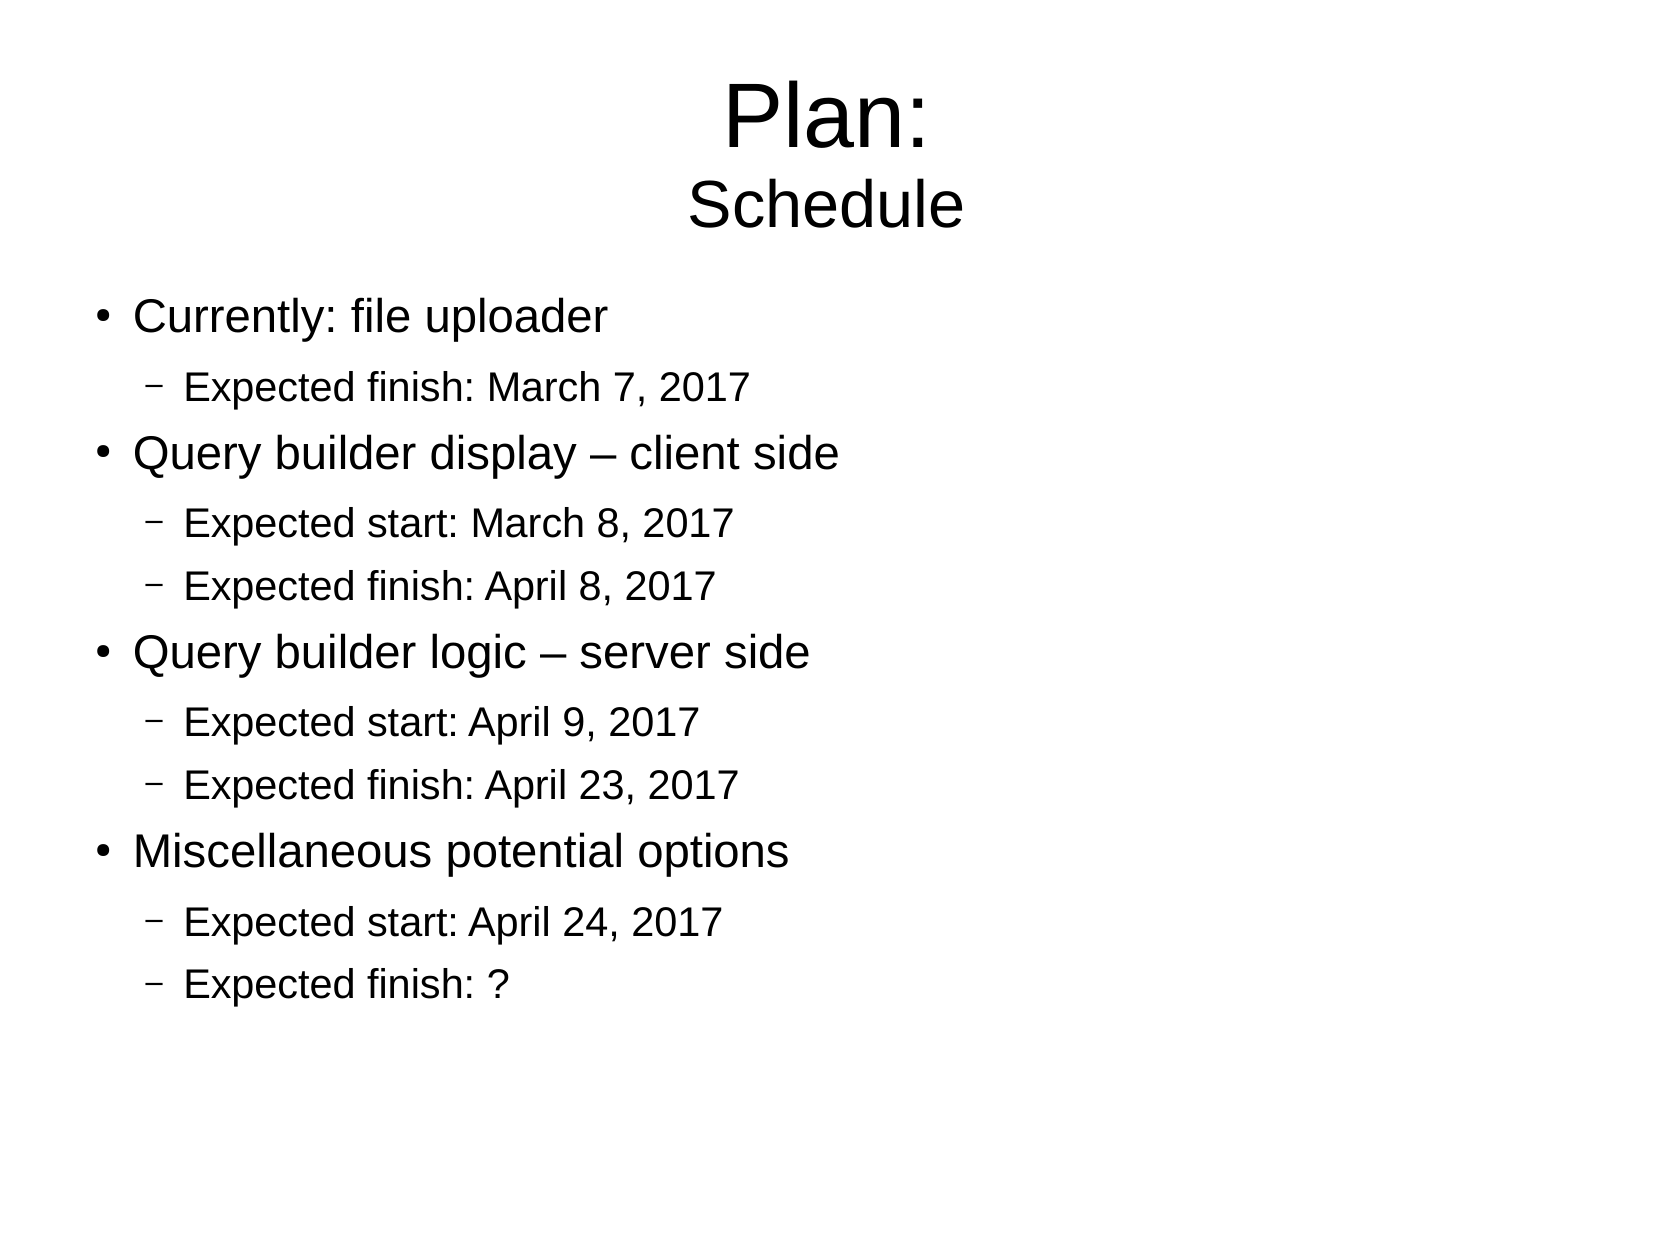

# Plan: Schedule
Currently: file uploader
Expected finish: March 7, 2017
Query builder display – client side
Expected start: March 8, 2017
Expected finish: April 8, 2017
Query builder logic – server side
Expected start: April 9, 2017
Expected finish: April 23, 2017
Miscellaneous potential options
Expected start: April 24, 2017
Expected finish: ?